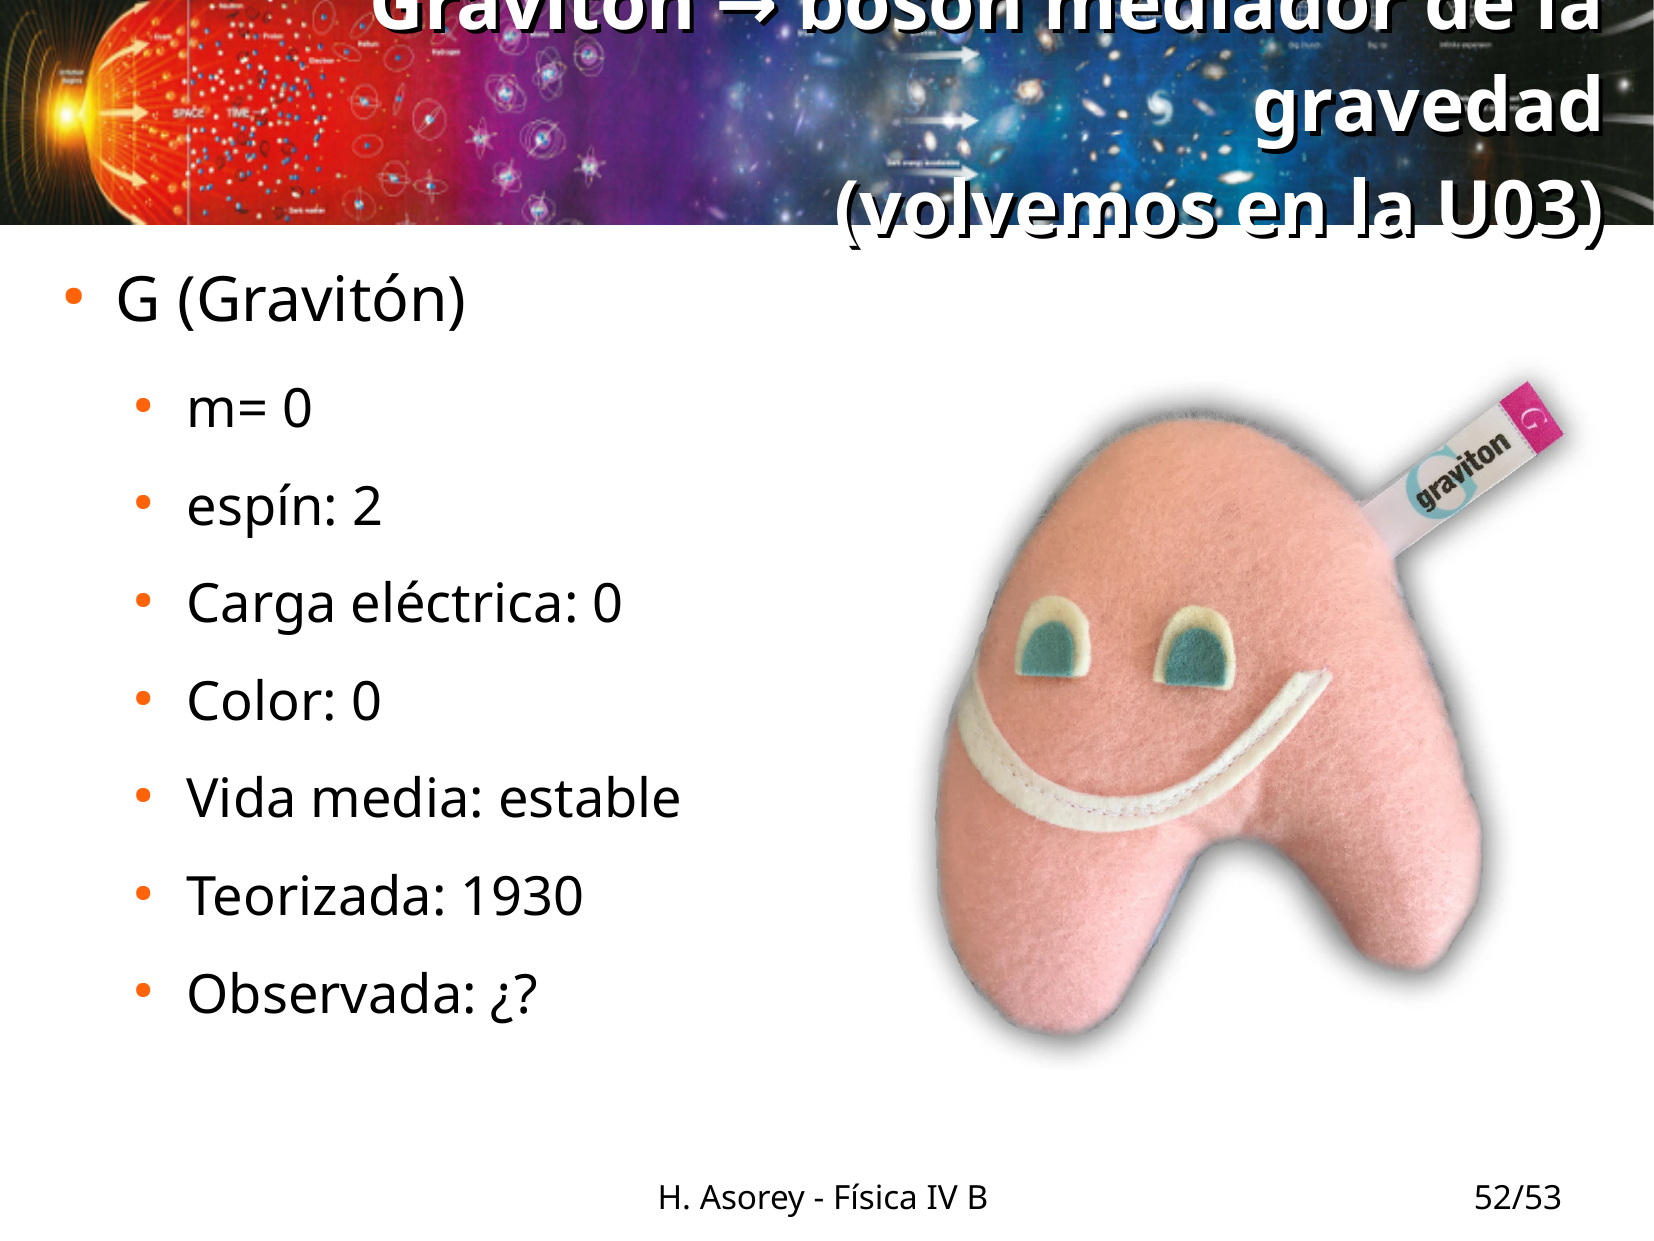

# Gravitón → bosón mediador de la gravedad (volvemos en la U03)
G (Gravitón)
m= 0
espín: 2
Carga eléctrica: 0
Color: 0
Vida media: estable
Teorizada: 1930
Observada: ¿?
H. Asorey - Física IV B
52